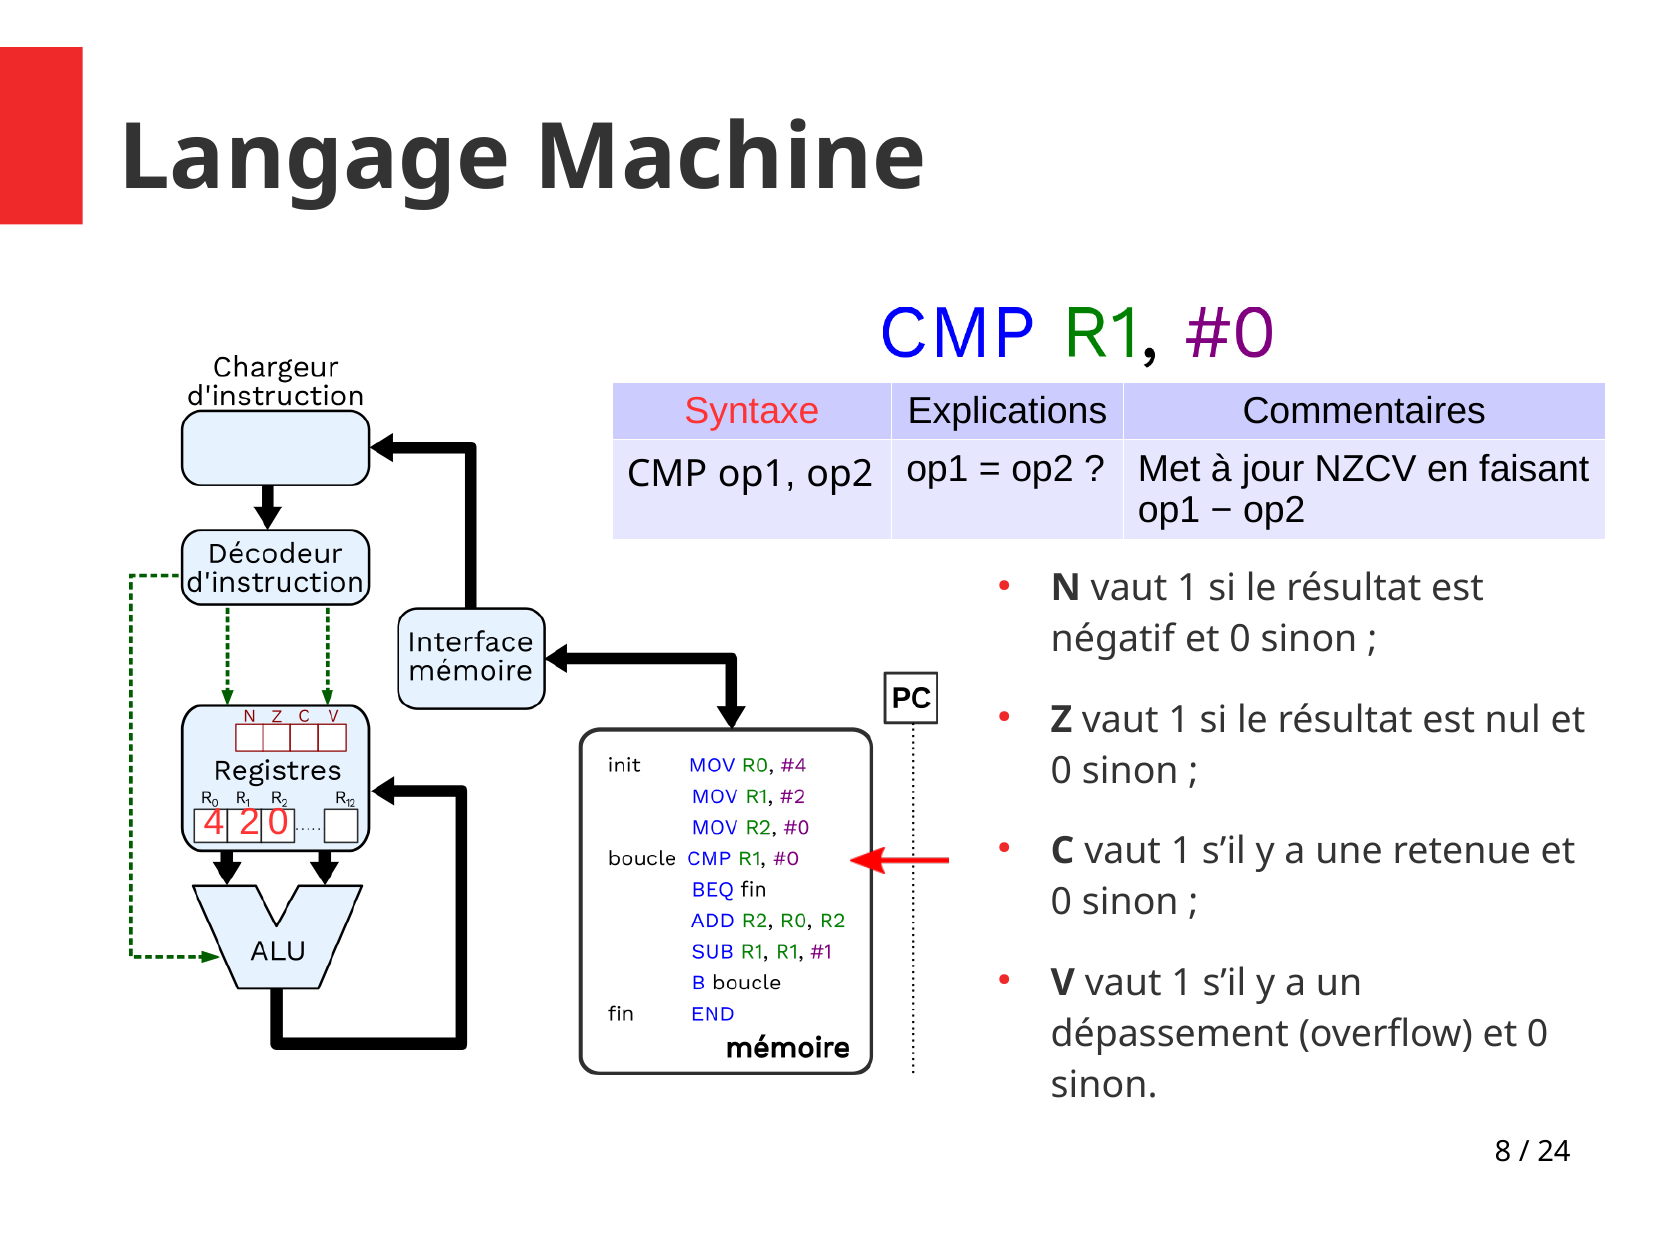

# Langage Machine
| Syntaxe | Explications | Commentaires |
| --- | --- | --- |
| CMP op1, op2 | op1 = op2 ? | Met à jour NZCV en faisant op1 − op2 |
N vaut 1 si le résultat est négatif et 0 sinon ;
Z vaut 1 si le résultat est nul et 0 sinon ;
C vaut 1 s’il y a une retenue et 0 sinon ;
V vaut 1 s’il y a un dépassement (overflow) et 0 sinon.
4
2
0
8